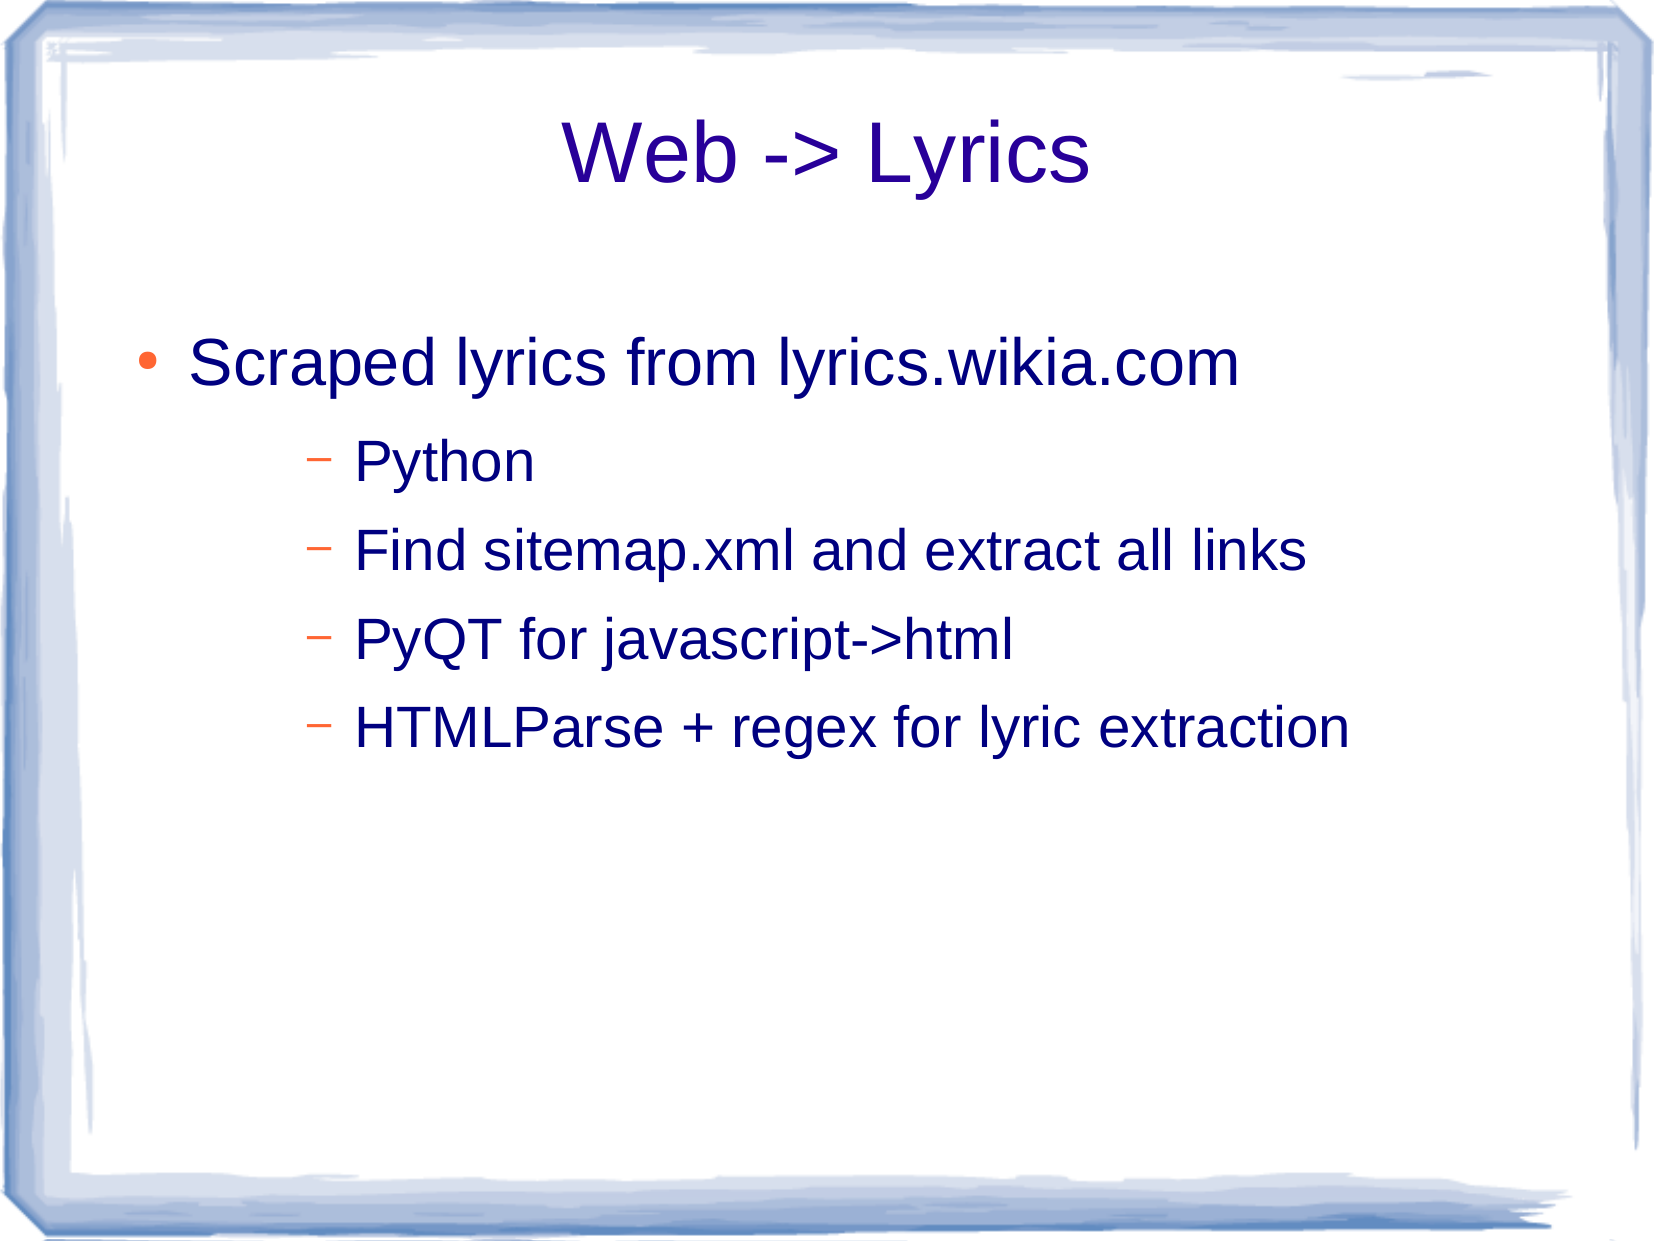

# Web -> Lyrics
Scraped lyrics from lyrics.wikia.com
Python
Find sitemap.xml and extract all links
PyQT for javascript->html
HTMLParse + regex for lyric extraction